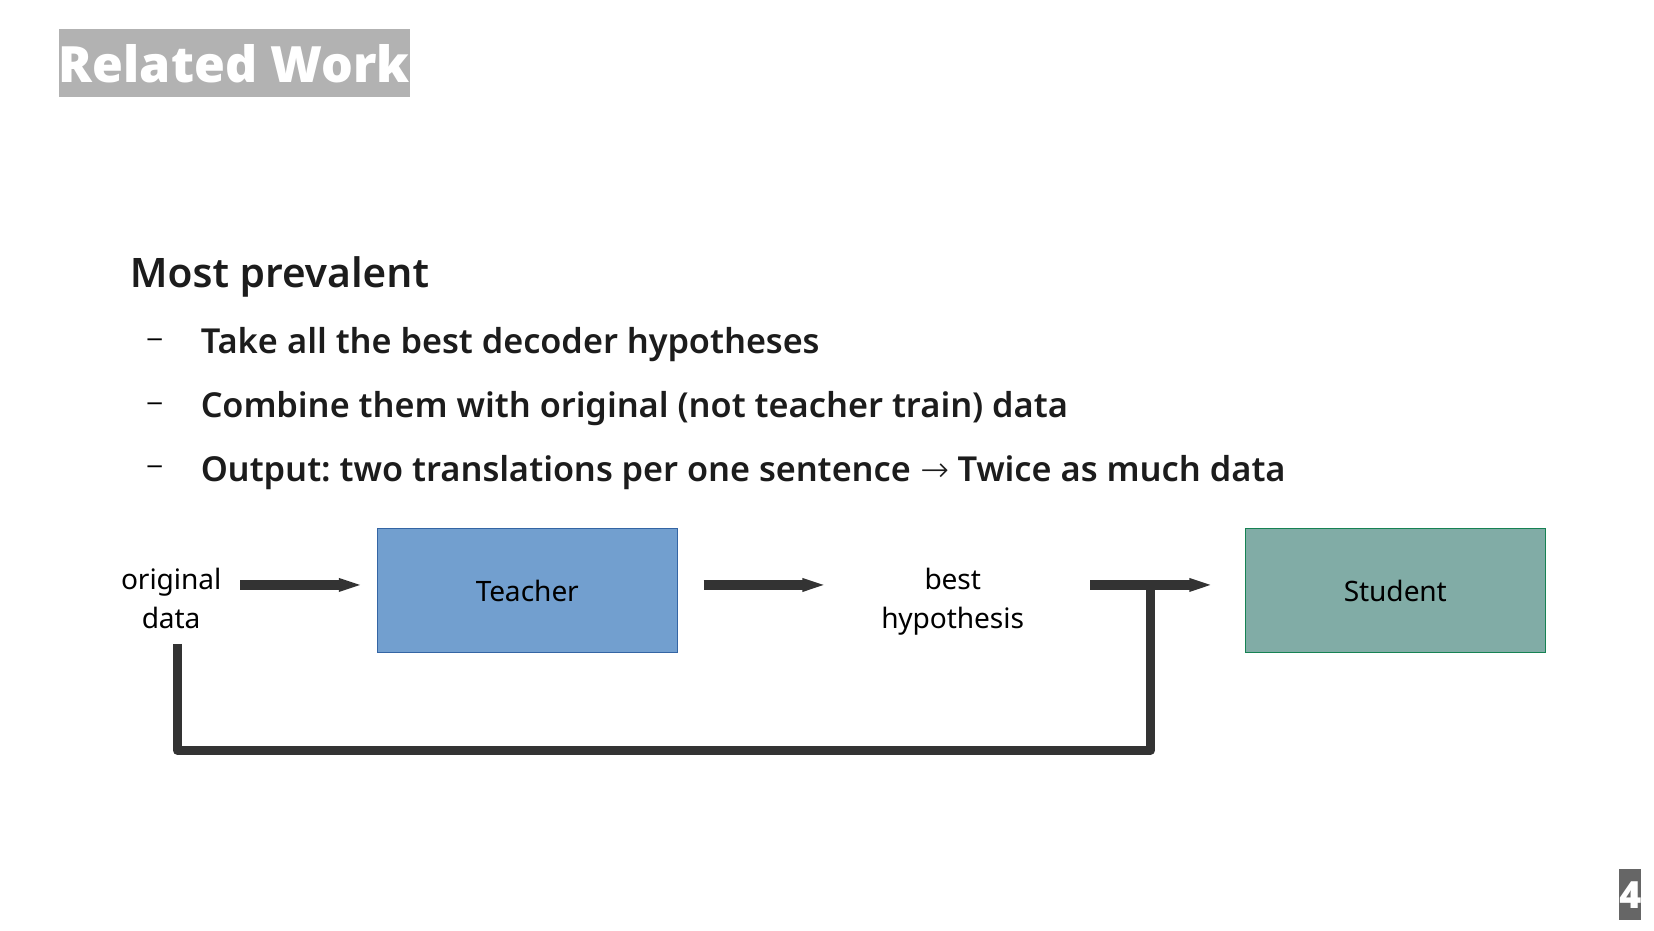

# Related Work
Most prevalent
Take all the best decoder hypotheses
Combine them with original (not teacher train) data
Output: two translations per one sentence → Twice as much data
Teacher
Student
original data
best hypothesis